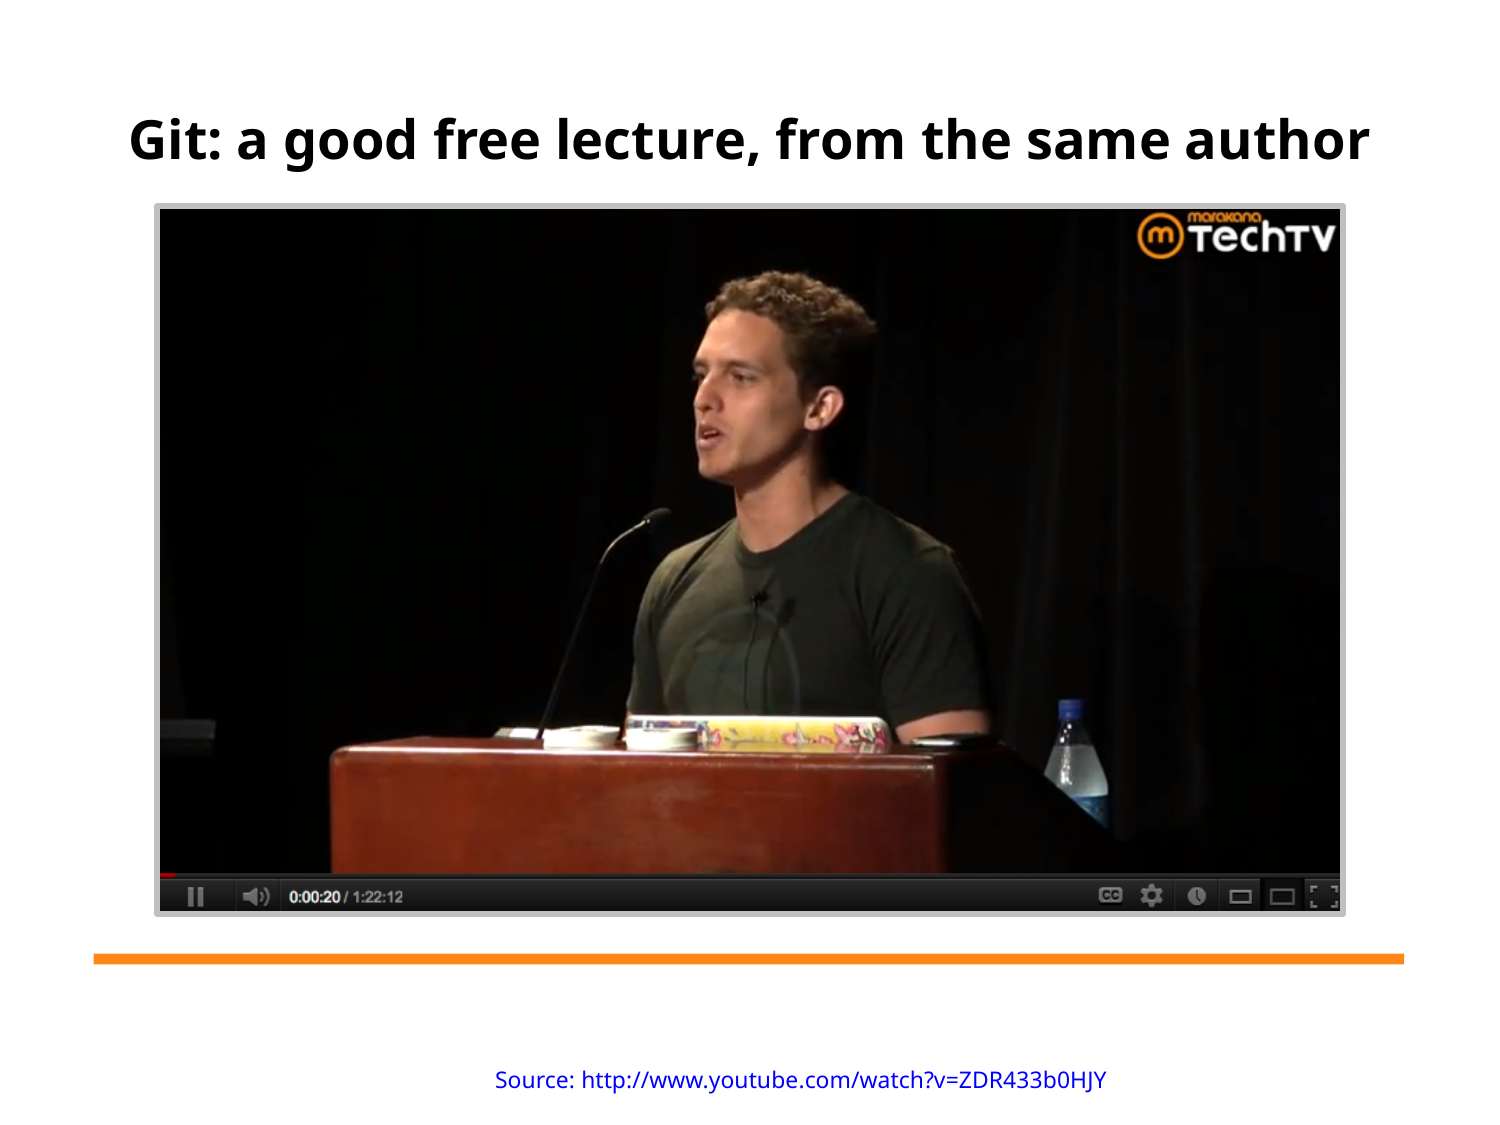

# Git: a good free lecture, from the same author
Source: http://www.youtube.com/watch?v=ZDR433b0HJY